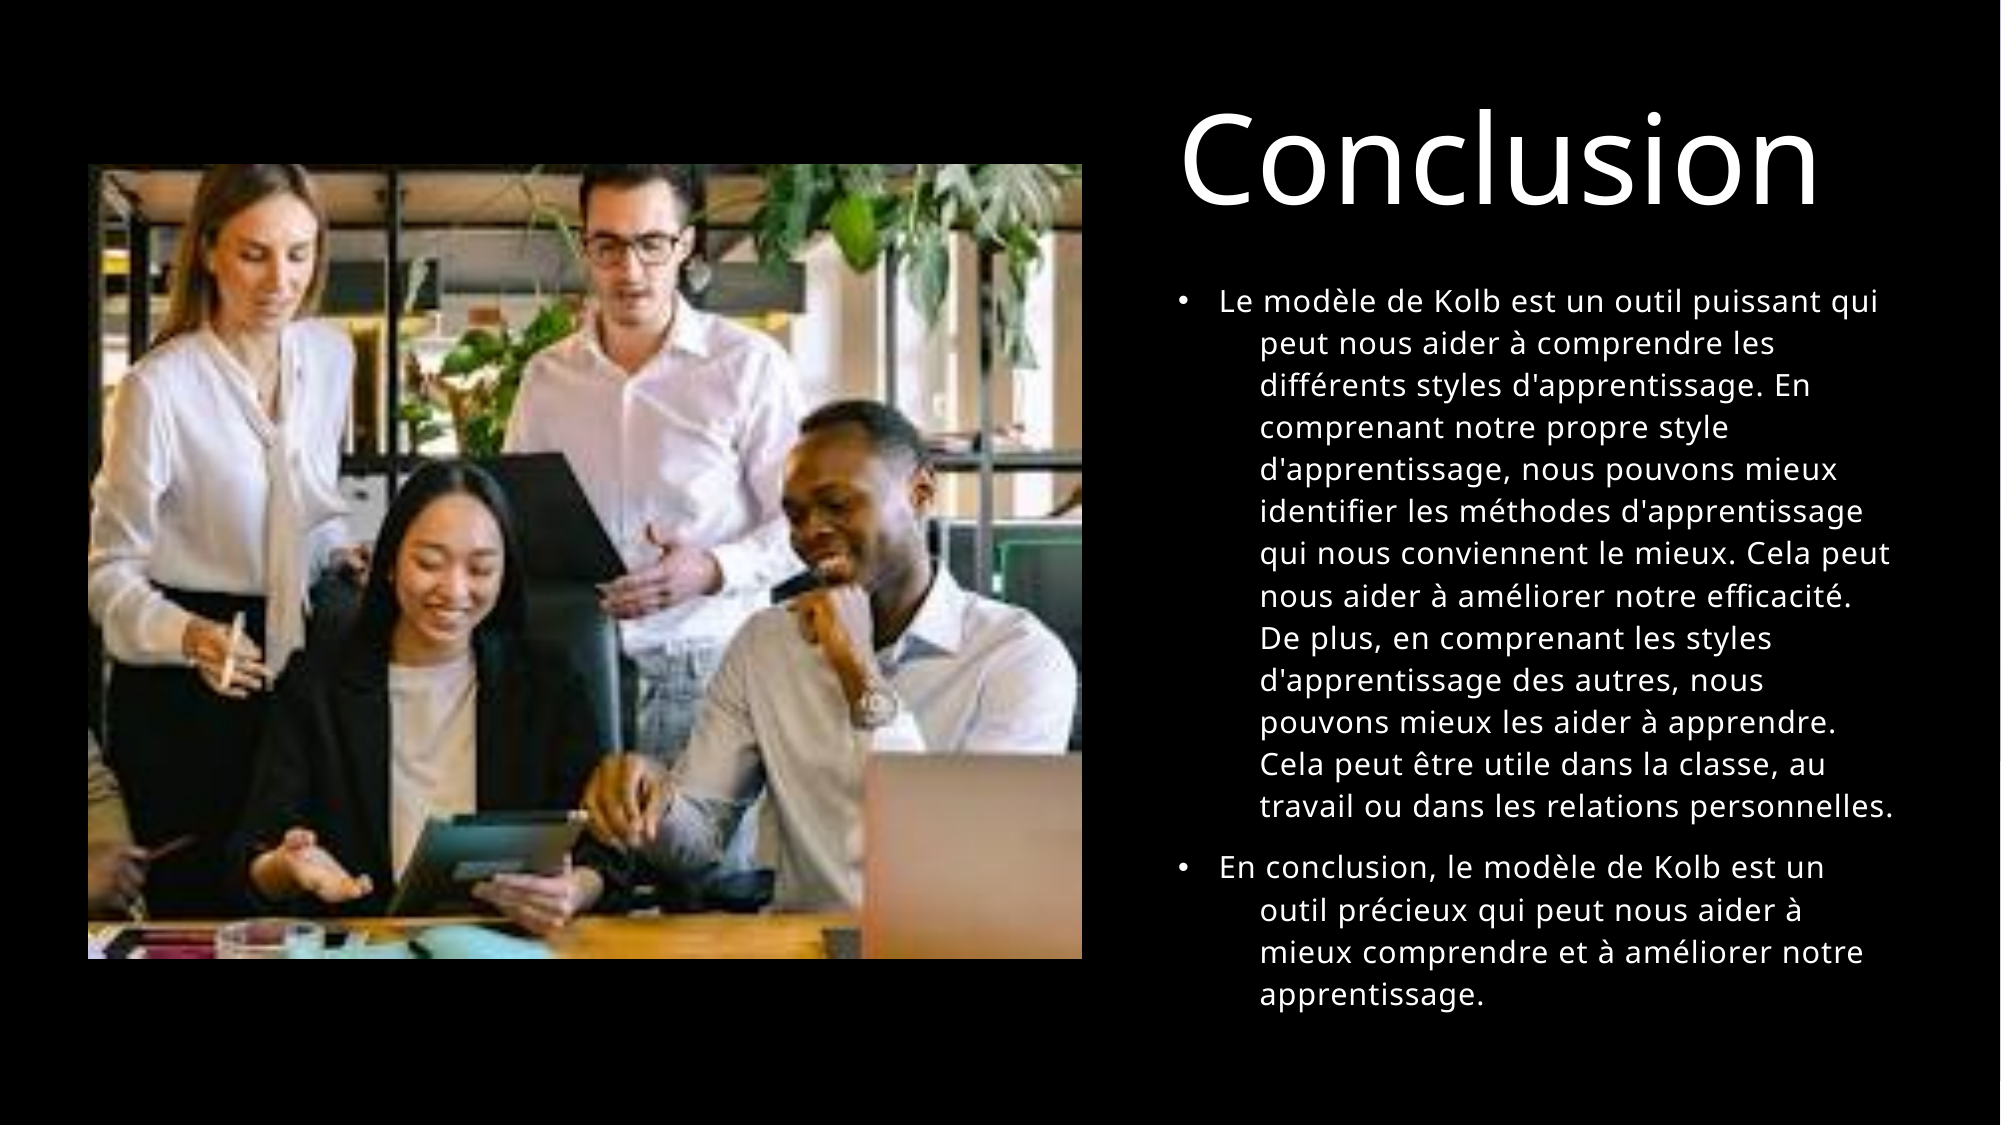

# Conclusion
Le modèle de Kolb est un outil puissant qui peut nous aider à comprendre les différents styles d'apprentissage. En comprenant notre propre style d'apprentissage, nous pouvons mieux identifier les méthodes d'apprentissage qui nous conviennent le mieux. Cela peut nous aider à améliorer notre efficacité. De plus, en comprenant les styles d'apprentissage des autres, nous pouvons mieux les aider à apprendre. Cela peut être utile dans la classe, au travail ou dans les relations personnelles.
En conclusion, le modèle de Kolb est un outil précieux qui peut nous aider à mieux comprendre et à améliorer notre apprentissage.